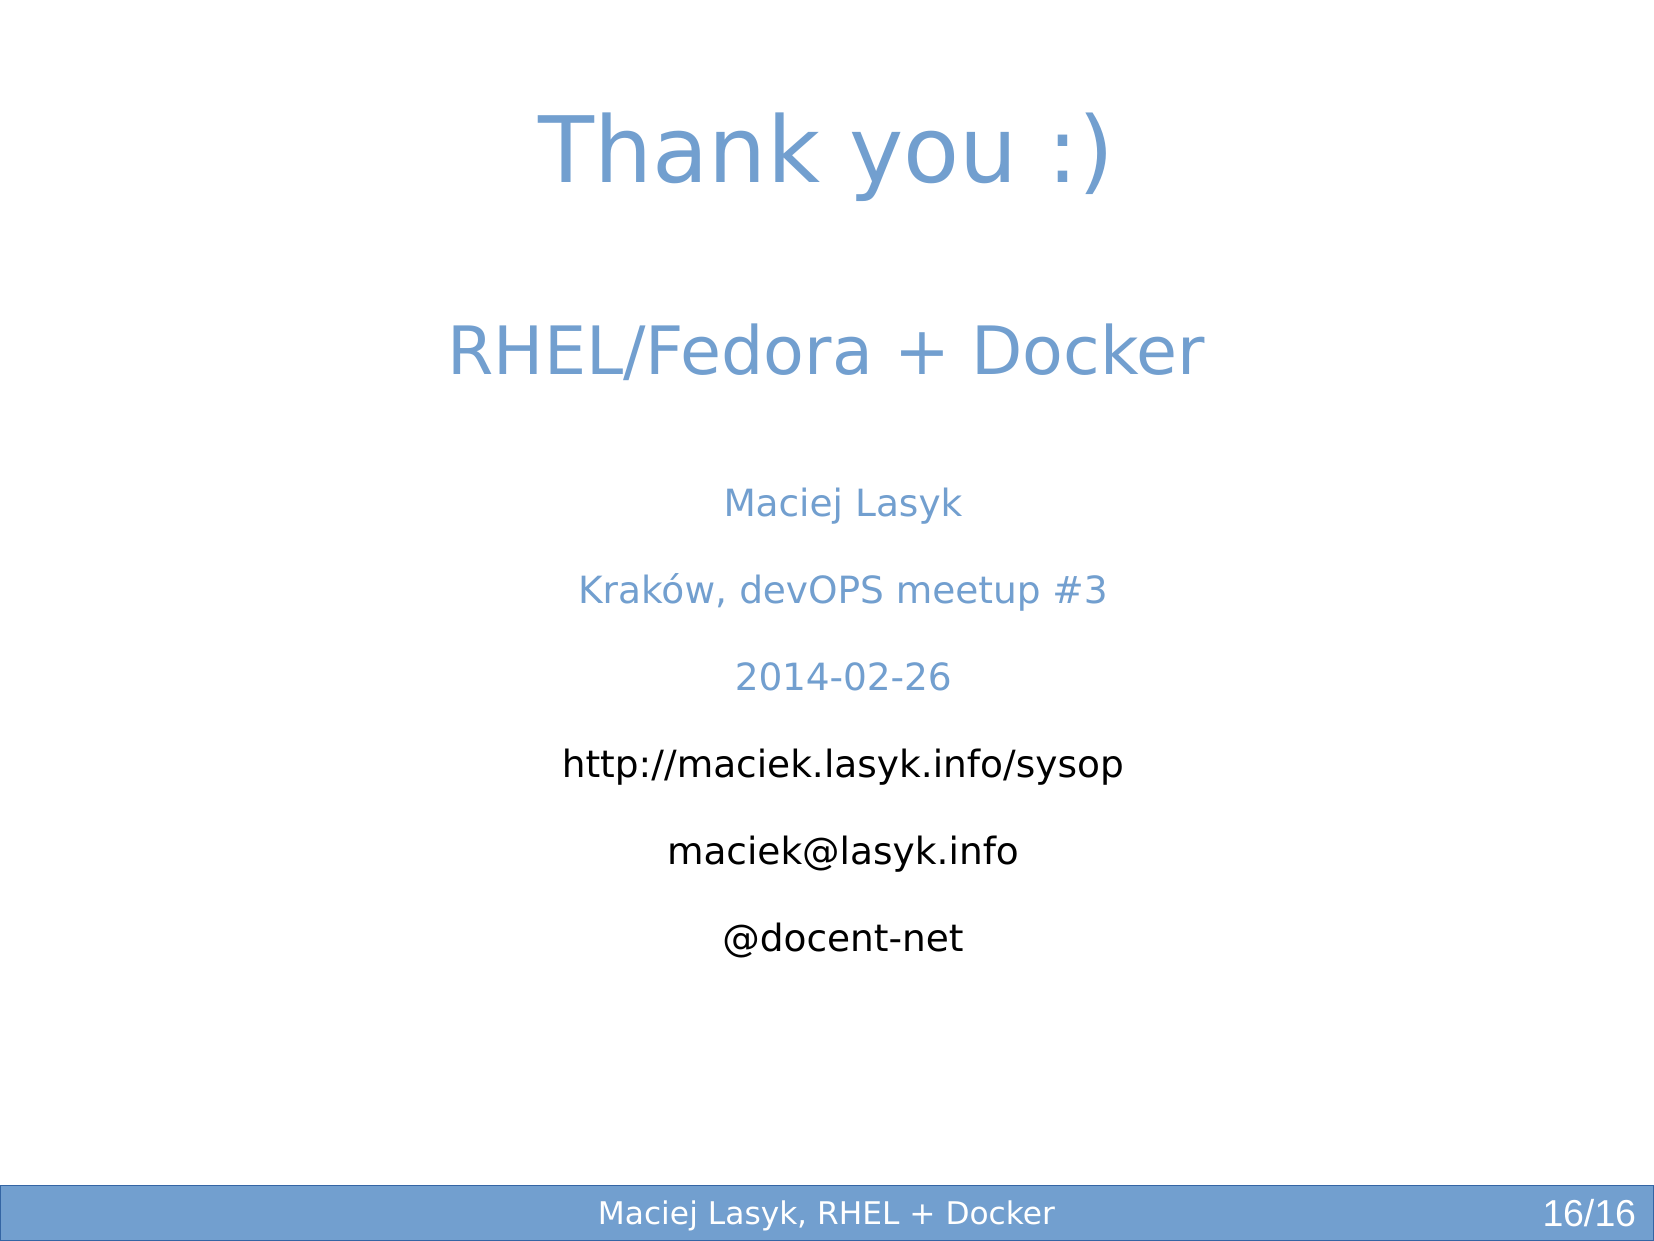

Thank you :)
RHEL/Fedora + Docker
Maciej Lasyk
Kraków, devOPS meetup #3
2014-02-26
http://maciek.lasyk.info/sysop
maciek@lasyk.info
@docent-net
16/16
Maciej Lasyk, RHEL + Docker